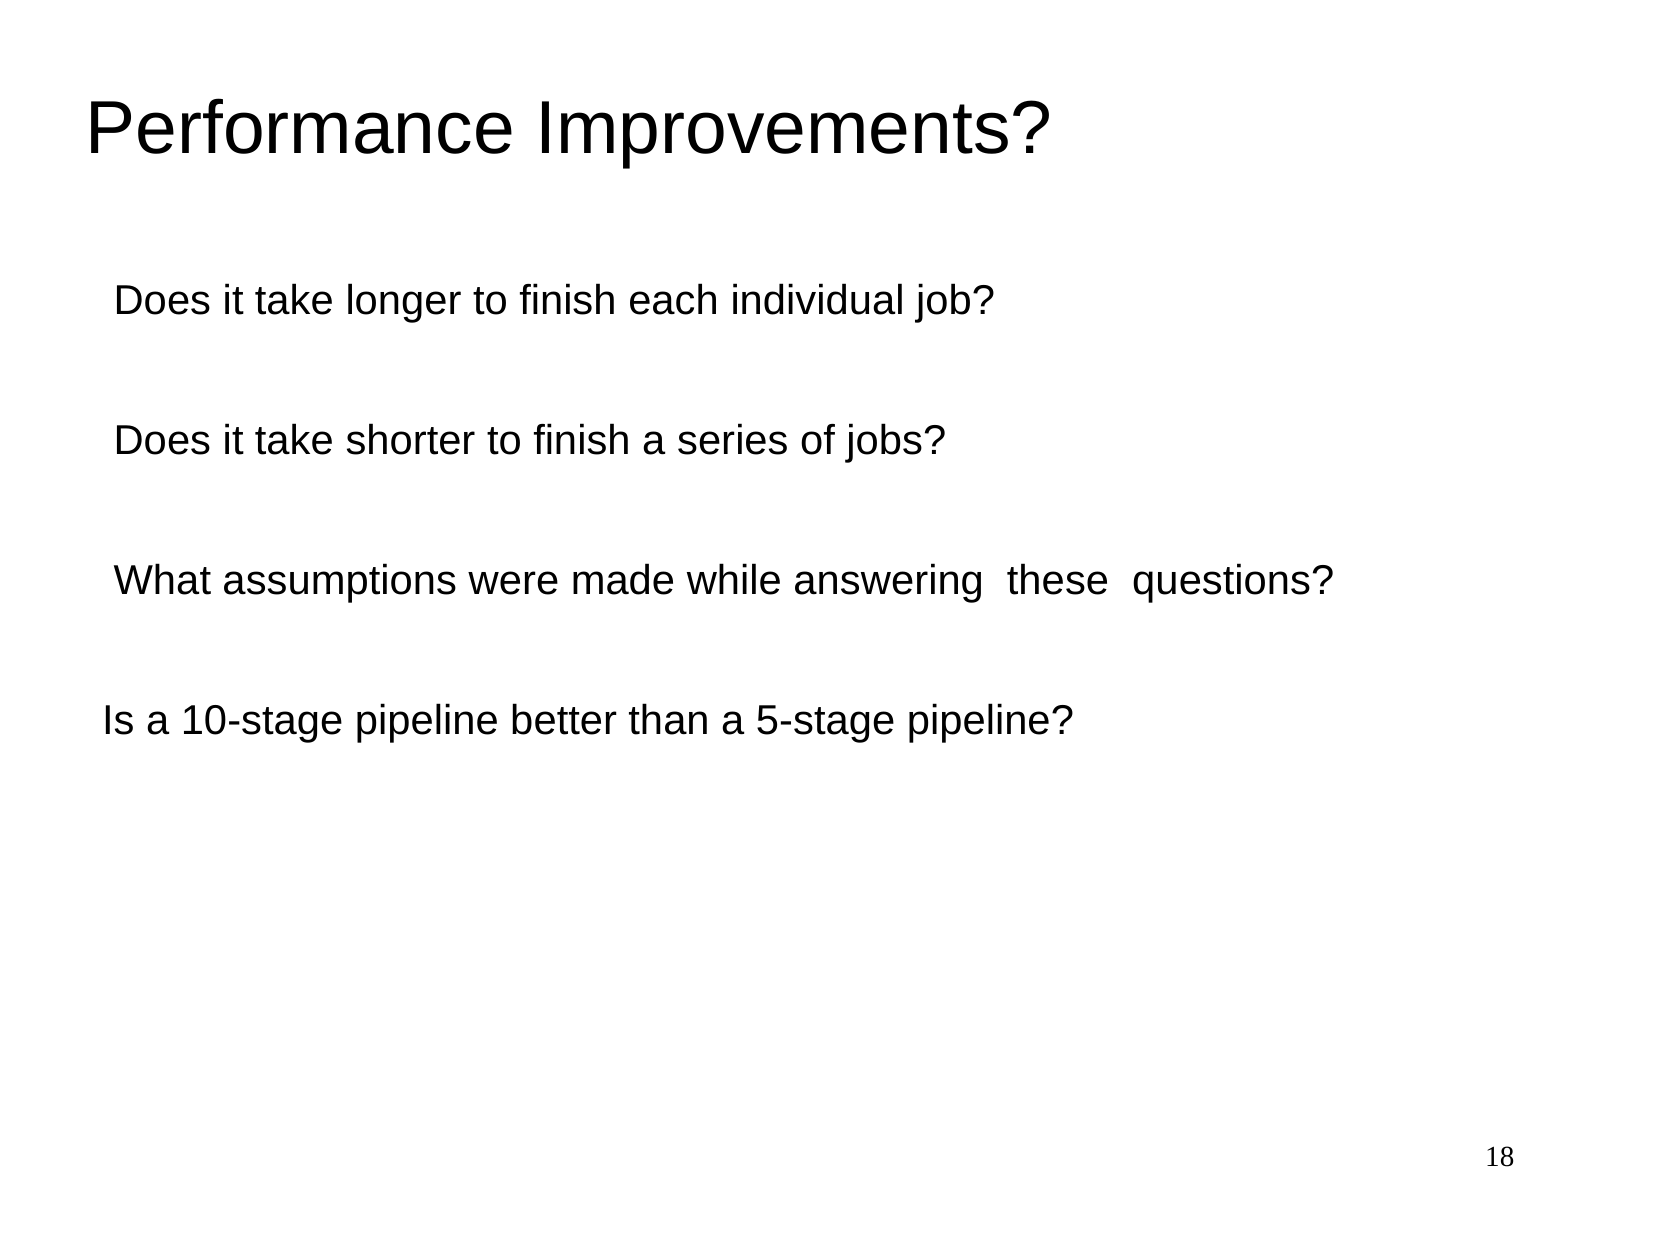

Performance Improvements?
 Does it take longer to finish each individual job?
 Does it take shorter to finish a series of jobs?
 What assumptions were made while answering these questions?
Is a 10-stage pipeline better than a 5-stage pipeline?